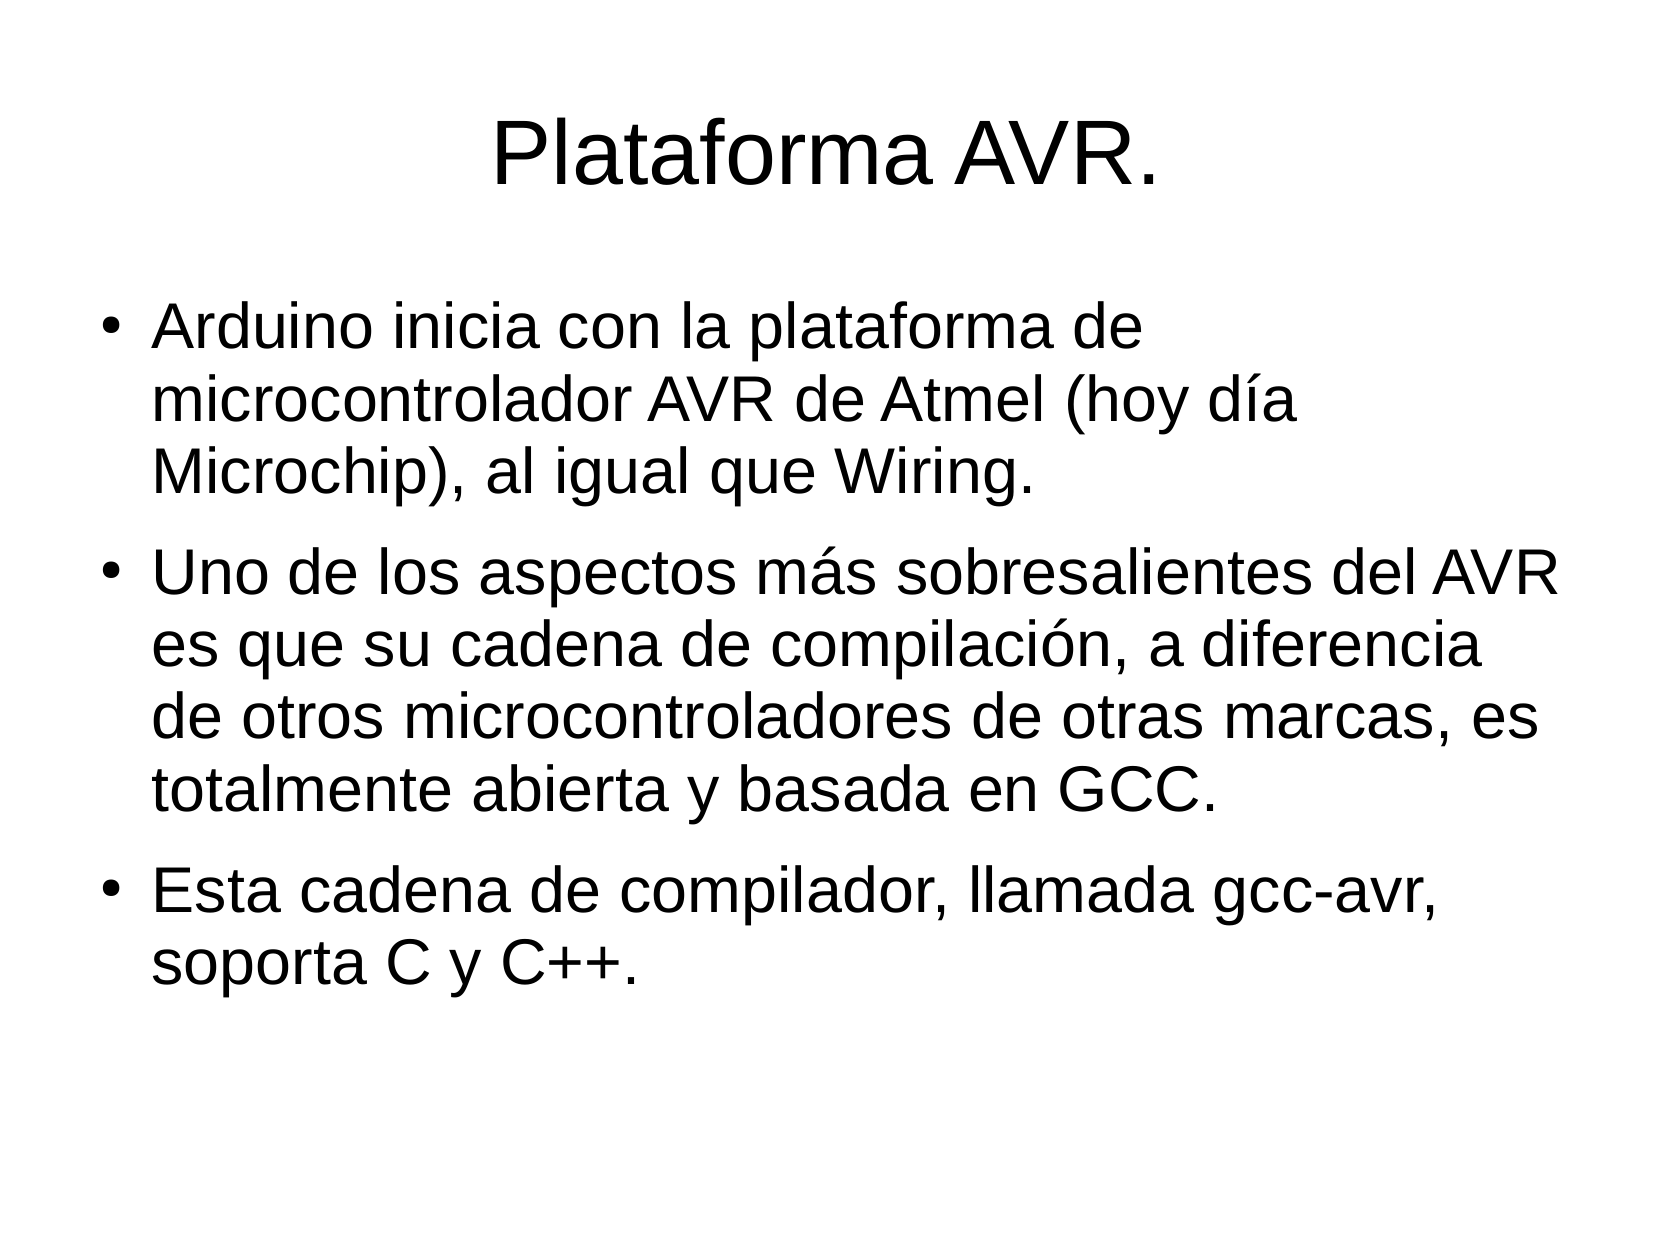

# Plataforma AVR.
Arduino inicia con la plataforma de microcontrolador AVR de Atmel (hoy día Microchip), al igual que Wiring.
Uno de los aspectos más sobresalientes del AVR es que su cadena de compilación, a diferencia de otros microcontroladores de otras marcas, es totalmente abierta y basada en GCC.
Esta cadena de compilador, llamada gcc-avr, soporta C y C++.